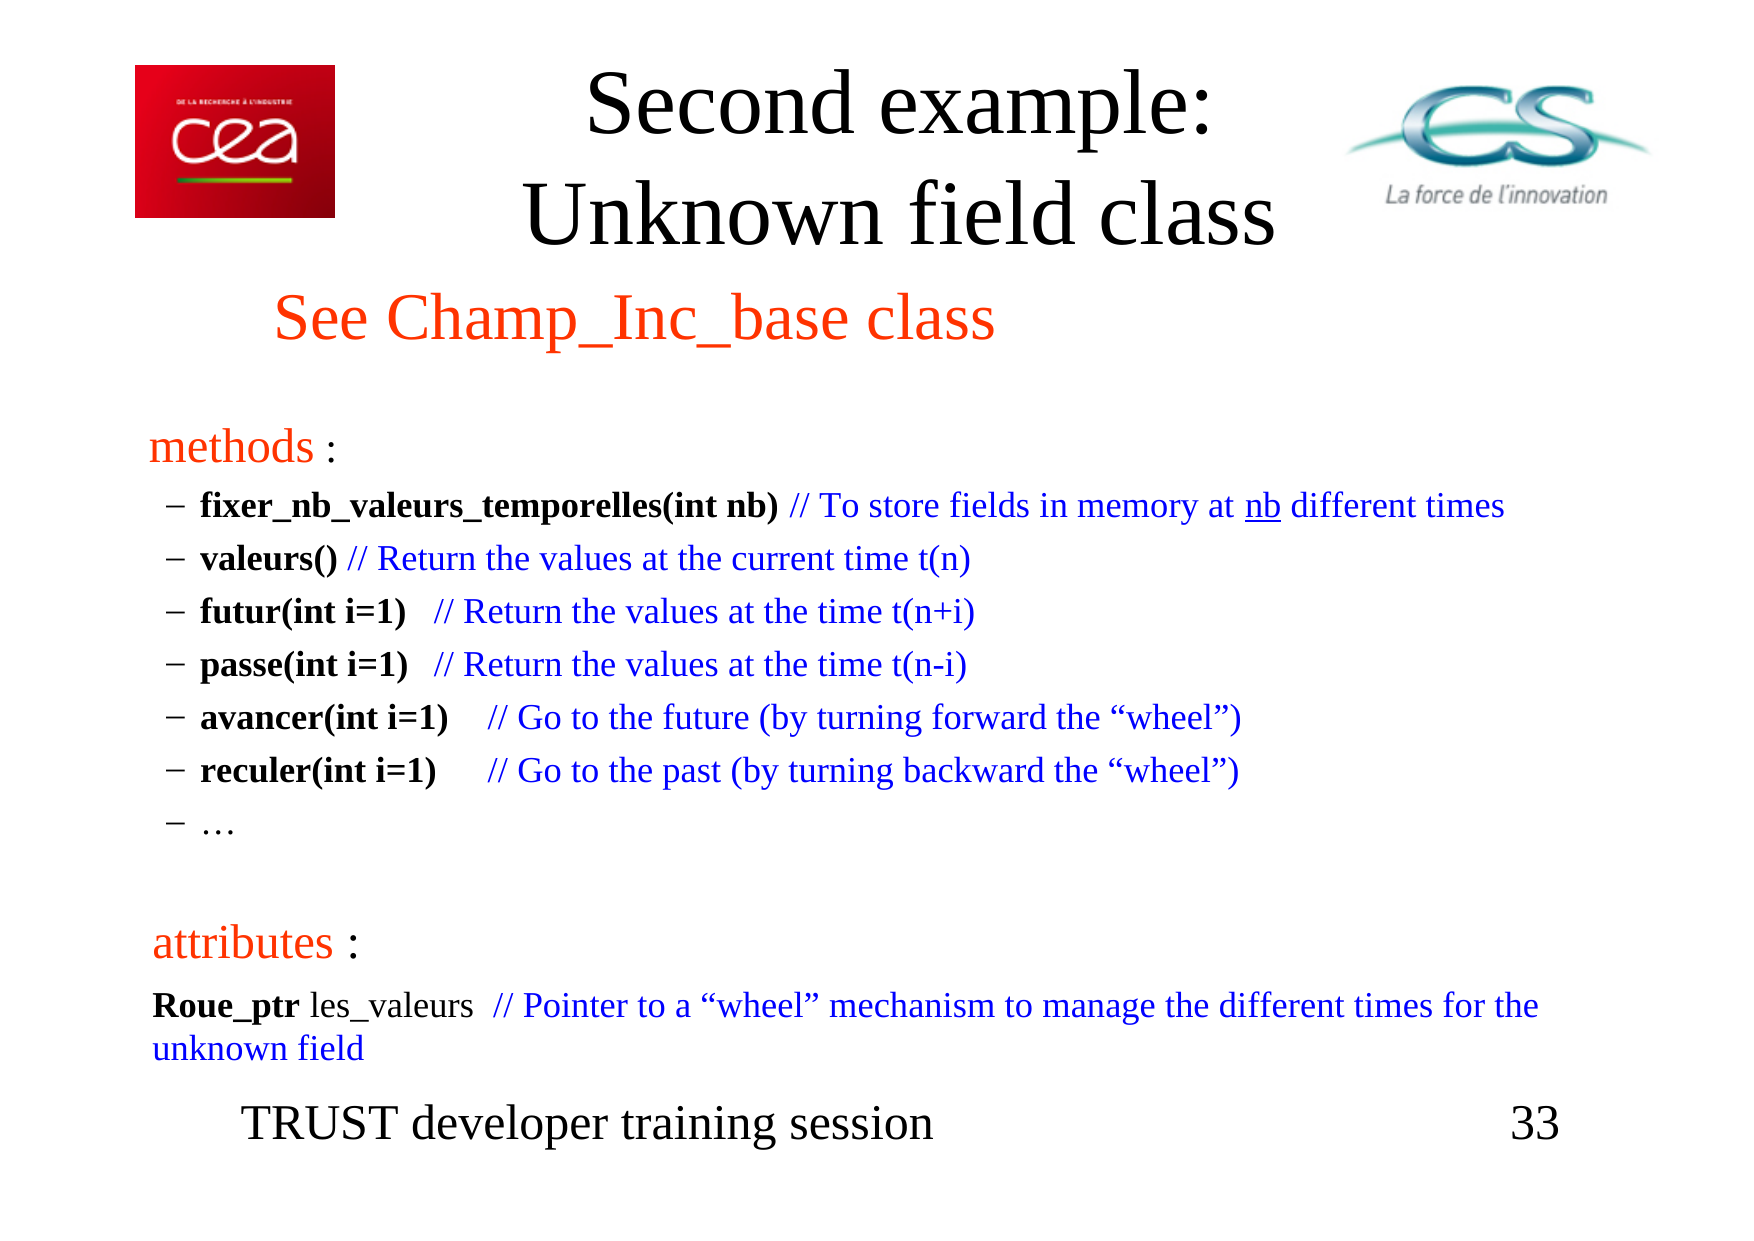

# Second example: Unknown field class
See Champ_Inc_base class
 methods :
fixer_nb_valeurs_temporelles(int nb) // To store fields in memory at nb different times
valeurs() // Return the values at the current time t(n)
futur(int i=1) 		// Return the values at the time t(n+i)
passe(int i=1) 			// Return the values at the time t(n-i)
avancer(int i=1) 	// Go to the future (by turning forward the “wheel”)
reculer(int i=1) 			// Go to the past (by turning backward the “wheel”)
…
attributes :
Roue_ptr les_valeurs // Pointer to a “wheel” mechanism to manage the different times for the unknown field
TRUST developer training session
33